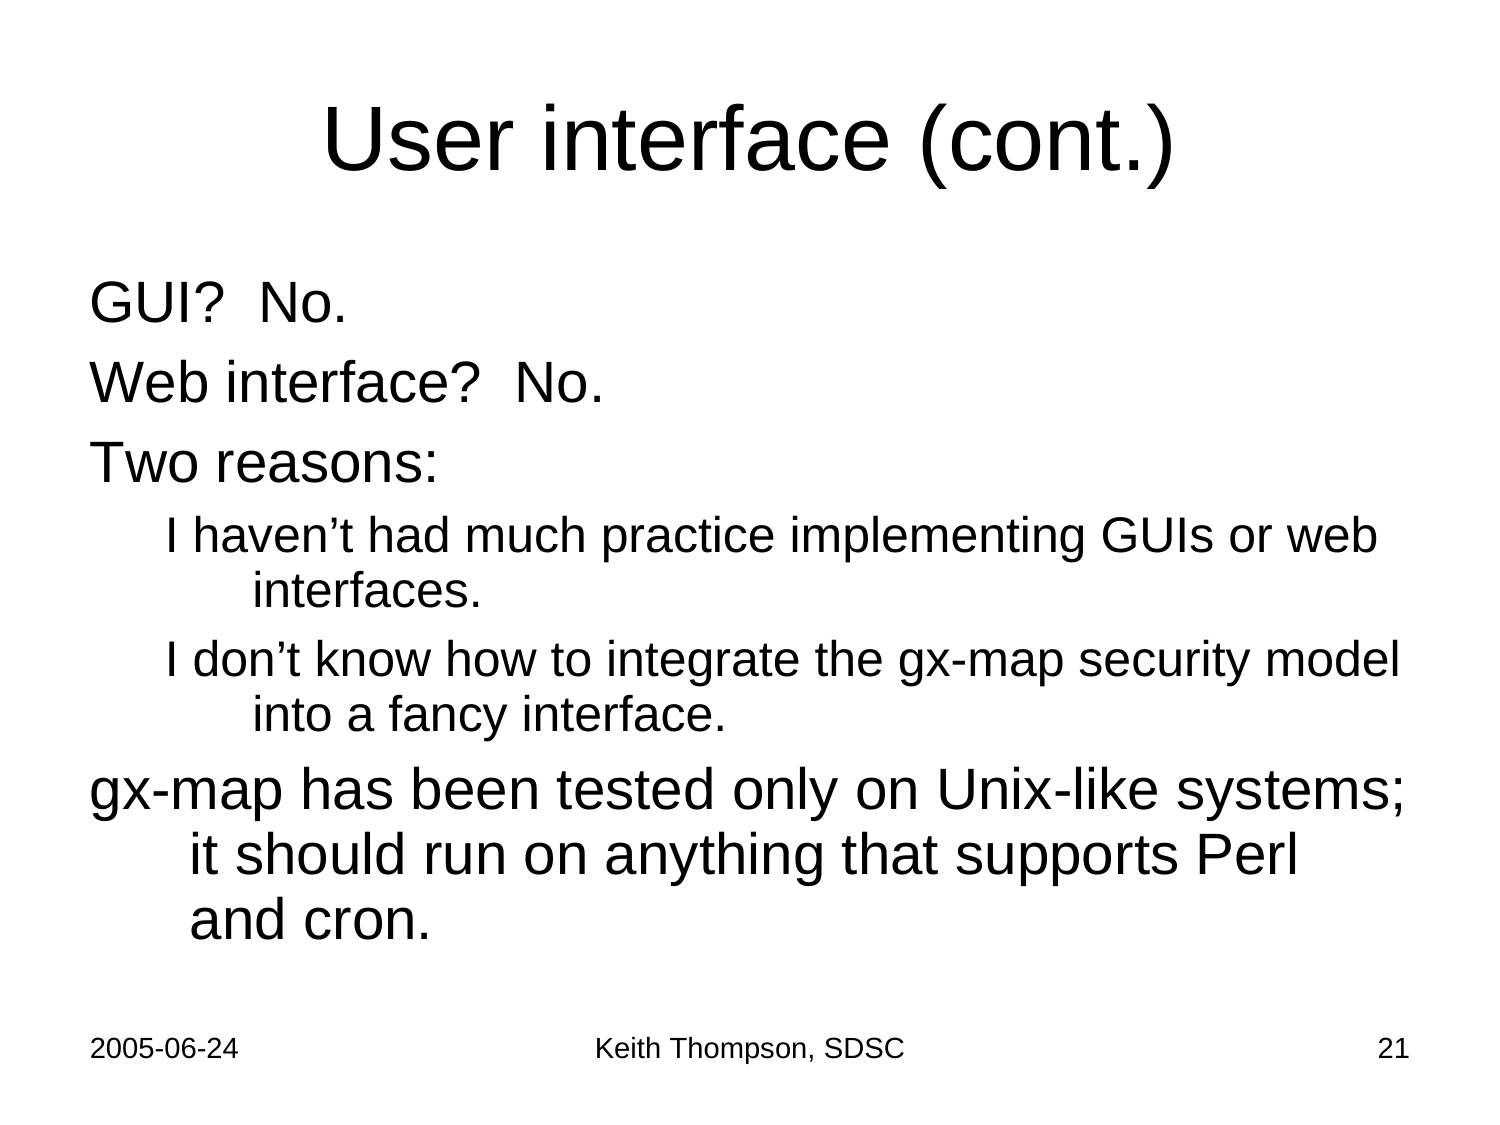

# User interface (cont.)
GUI? No.
Web interface? No.
Two reasons:
I haven’t had much practice implementing GUIs or web interfaces.
I don’t know how to integrate the gx-map security model into a fancy interface.
gx-map has been tested only on Unix-like systems; it should run on anything that supports Perl and cron.
2005-06-24
Keith Thompson, SDSC
21